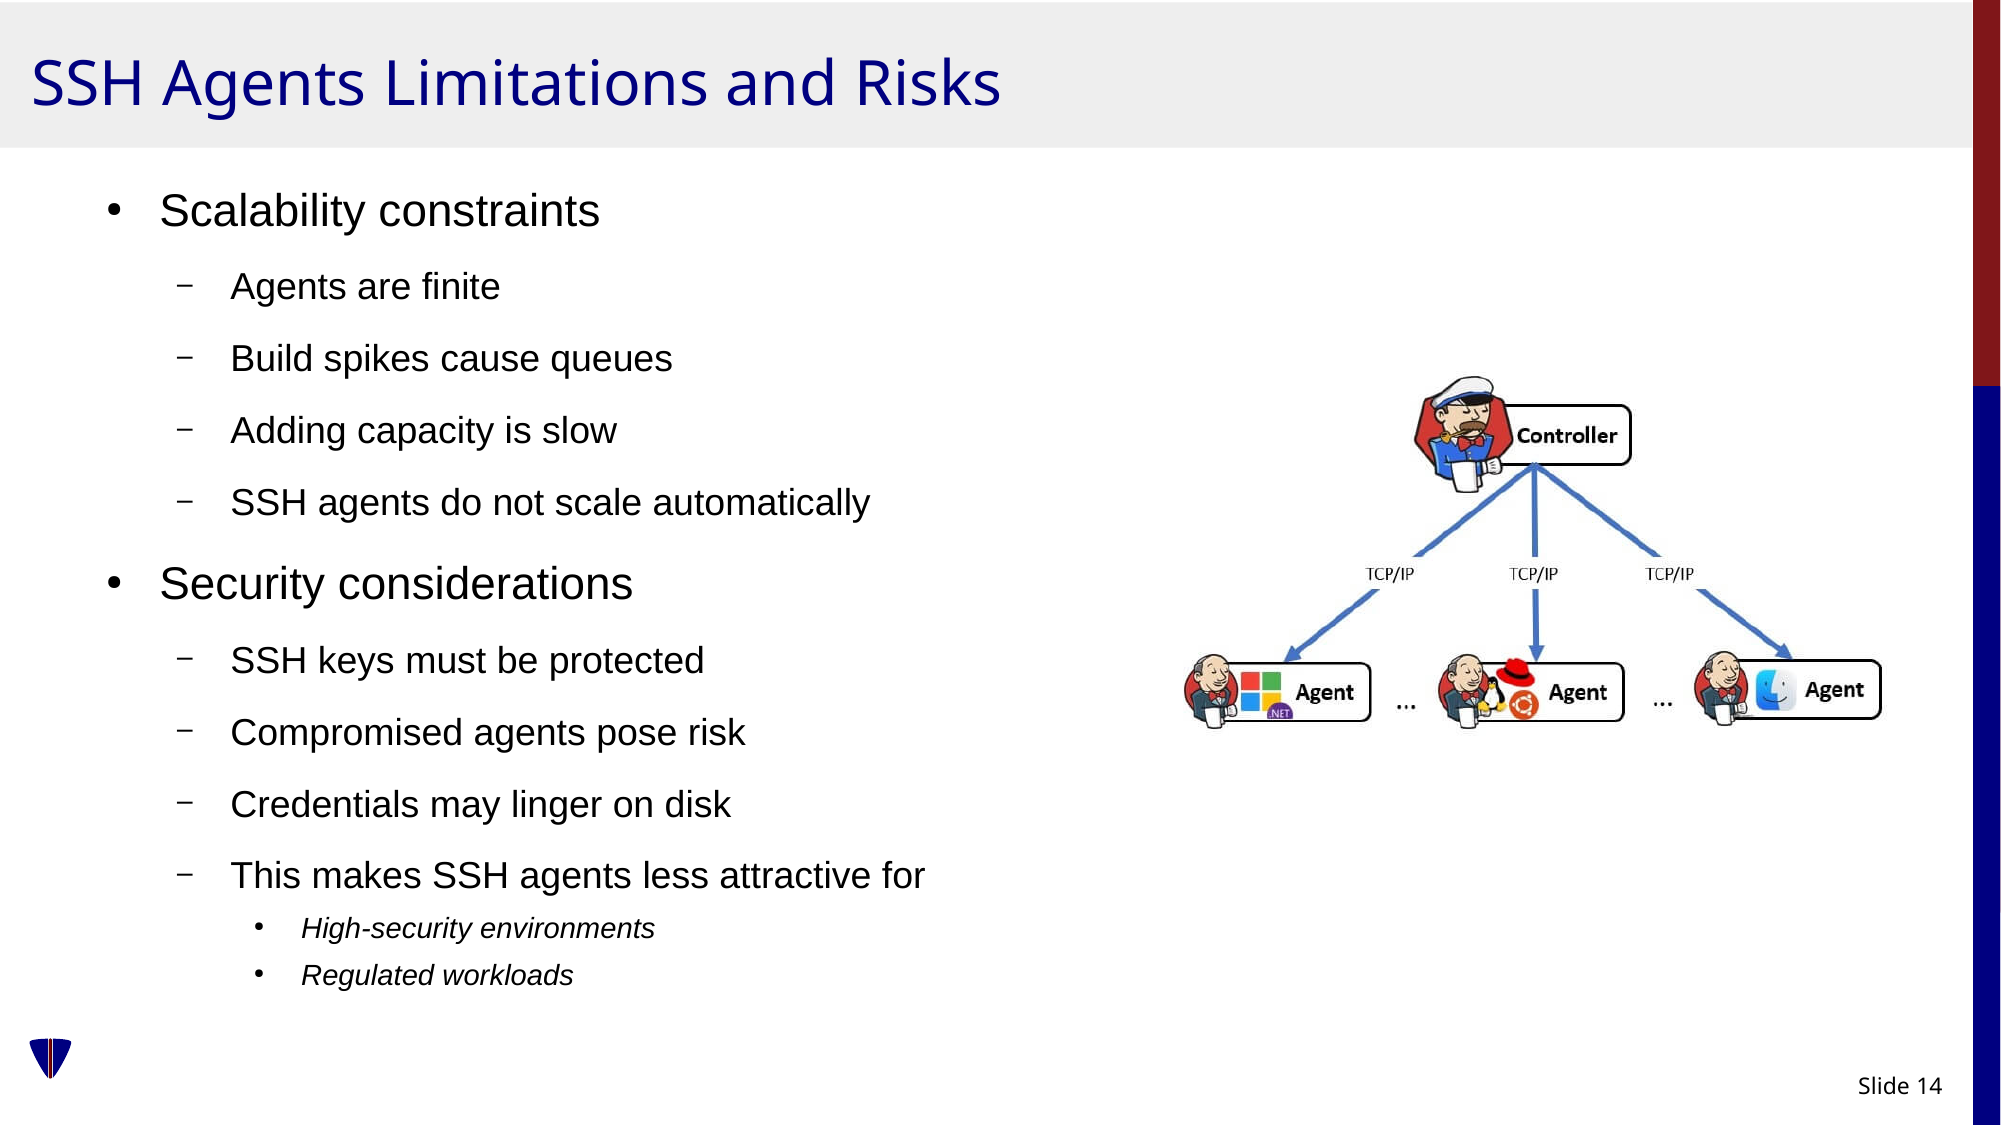

# SSH Agents Limitations and Risks
Scalability constraints
Agents are finite
Build spikes cause queues
Adding capacity is slow
SSH agents do not scale automatically
Security considerations
SSH keys must be protected
Compromised agents pose risk
Credentials may linger on disk
This makes SSH agents less attractive for
High-security environments
Regulated workloads